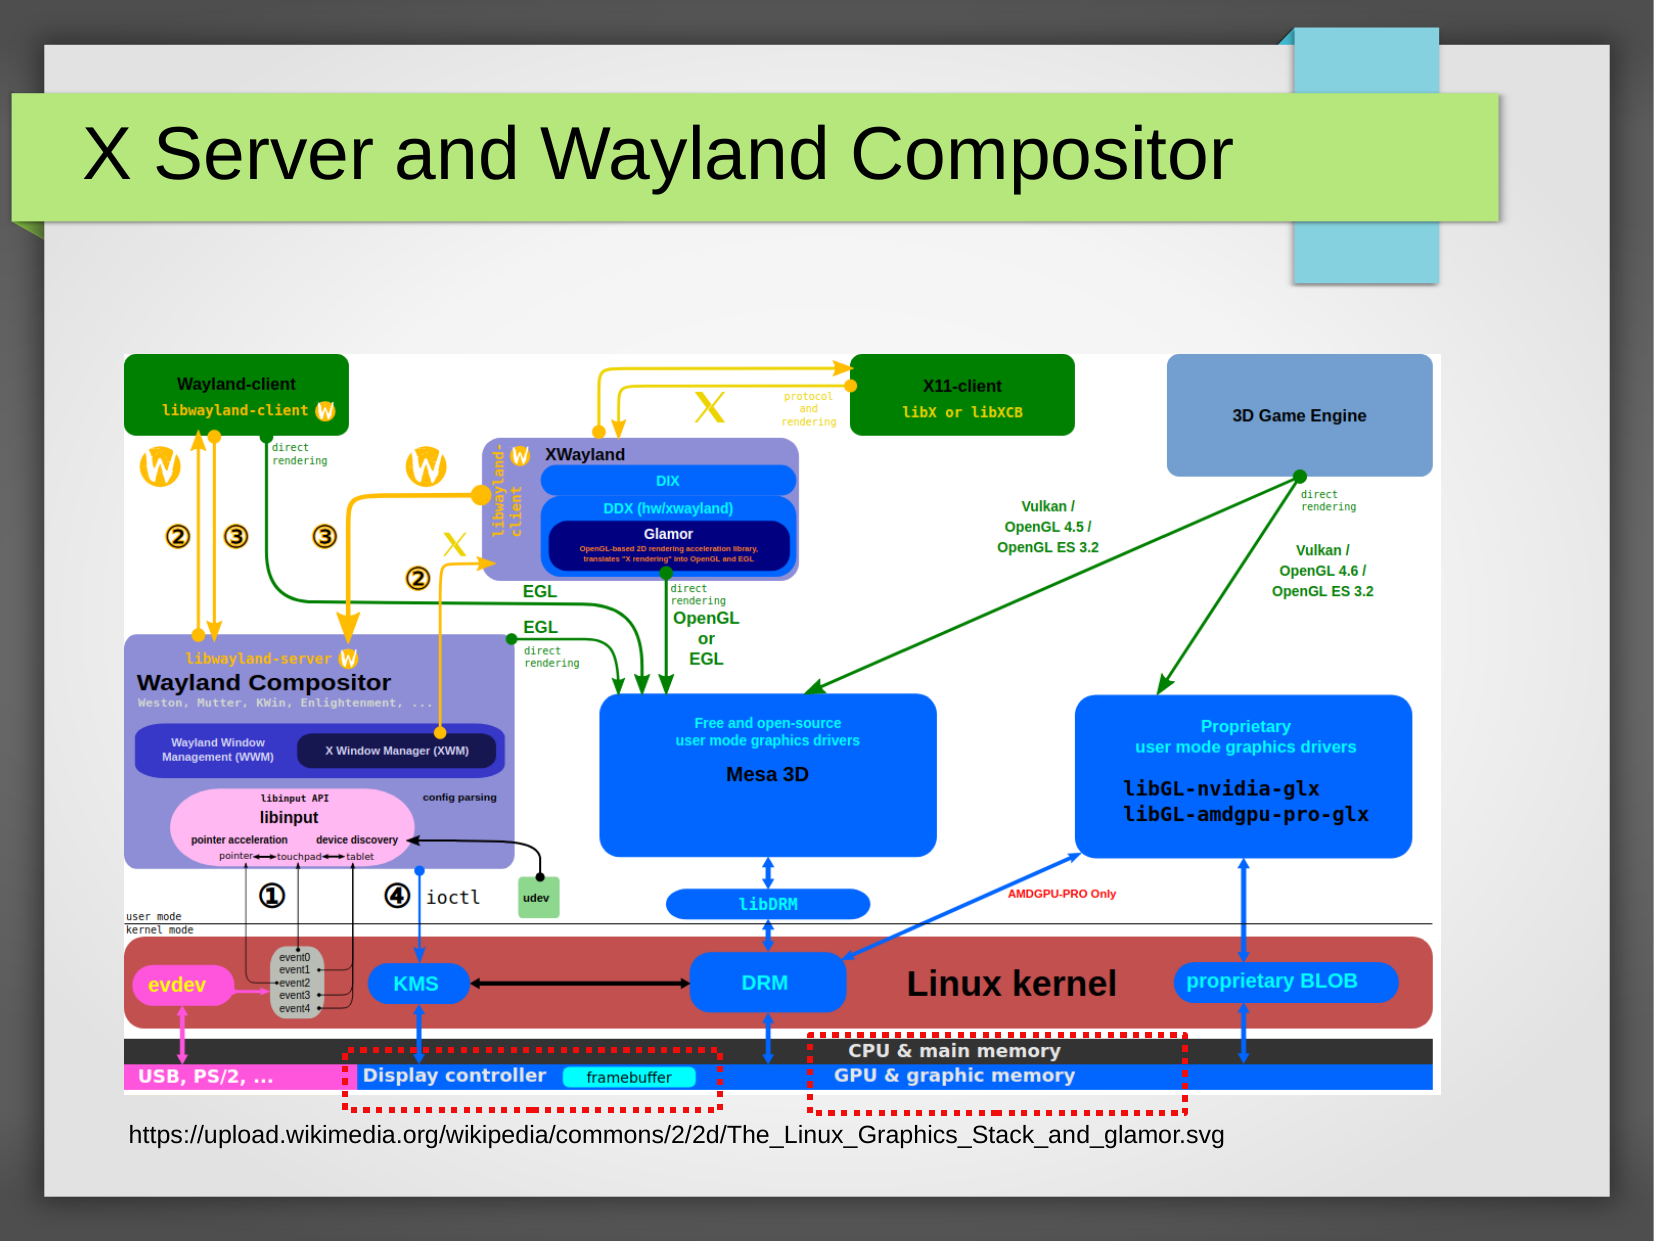

# X Server and Wayland Compositor
https://upload.wikimedia.org/wikipedia/commons/2/2d/The_Linux_Graphics_Stack_and_glamor.svg